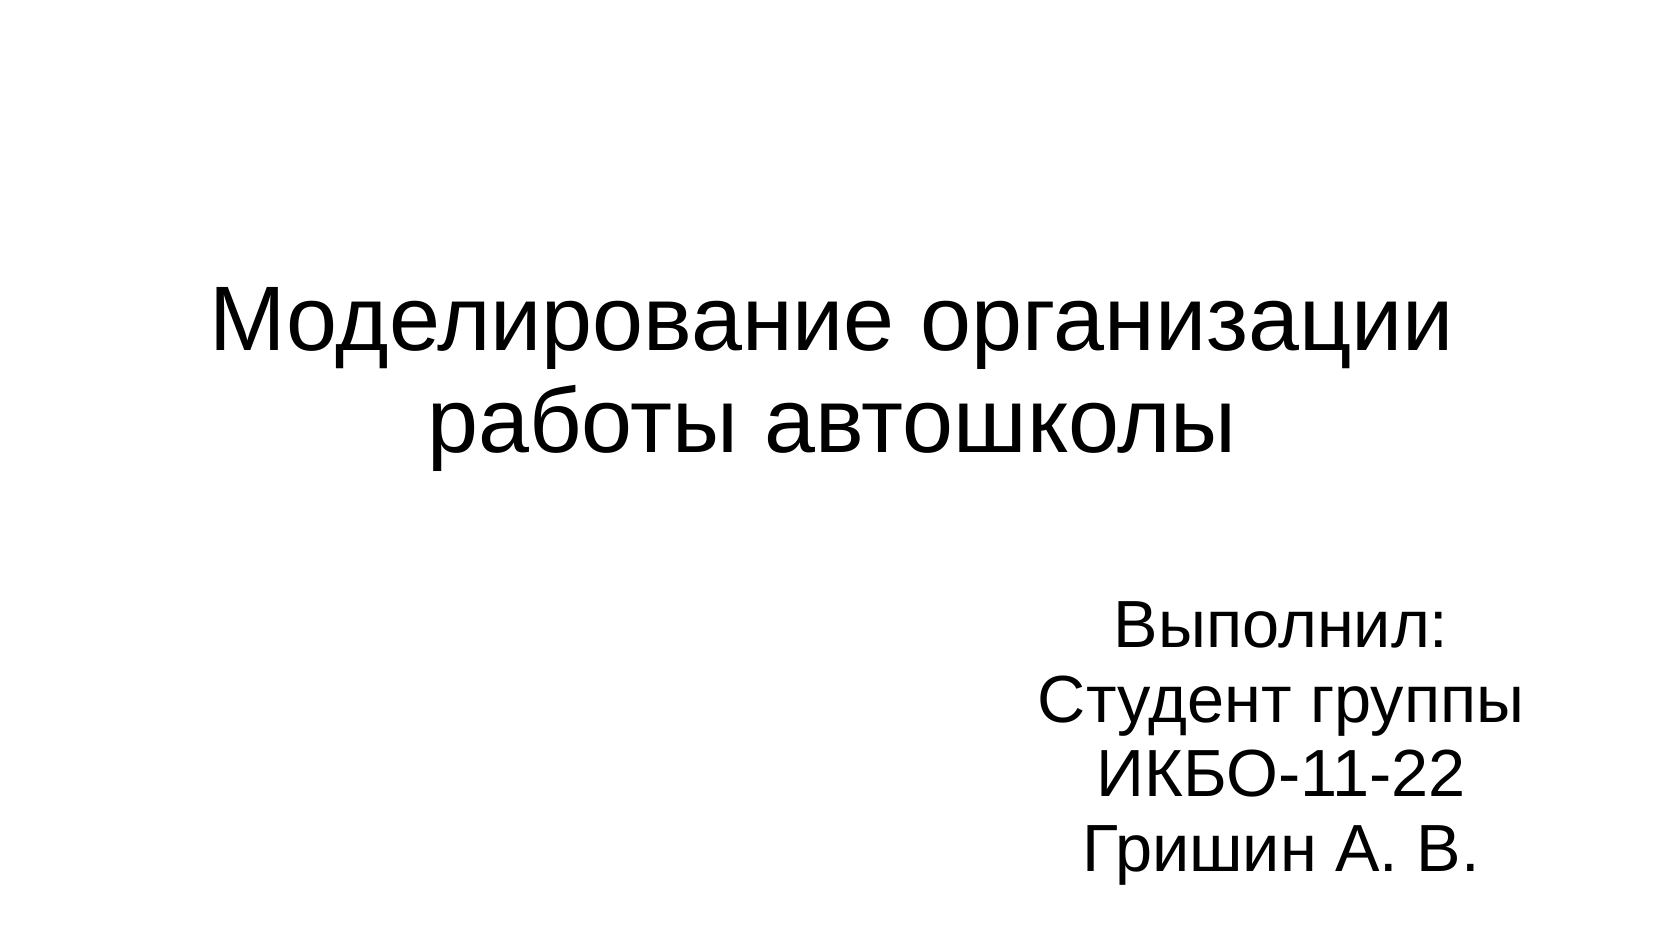

# Моделирование организации работы автошколы
Выполнил:
Студент группы ИКБО-11-22
Гришин А. В.